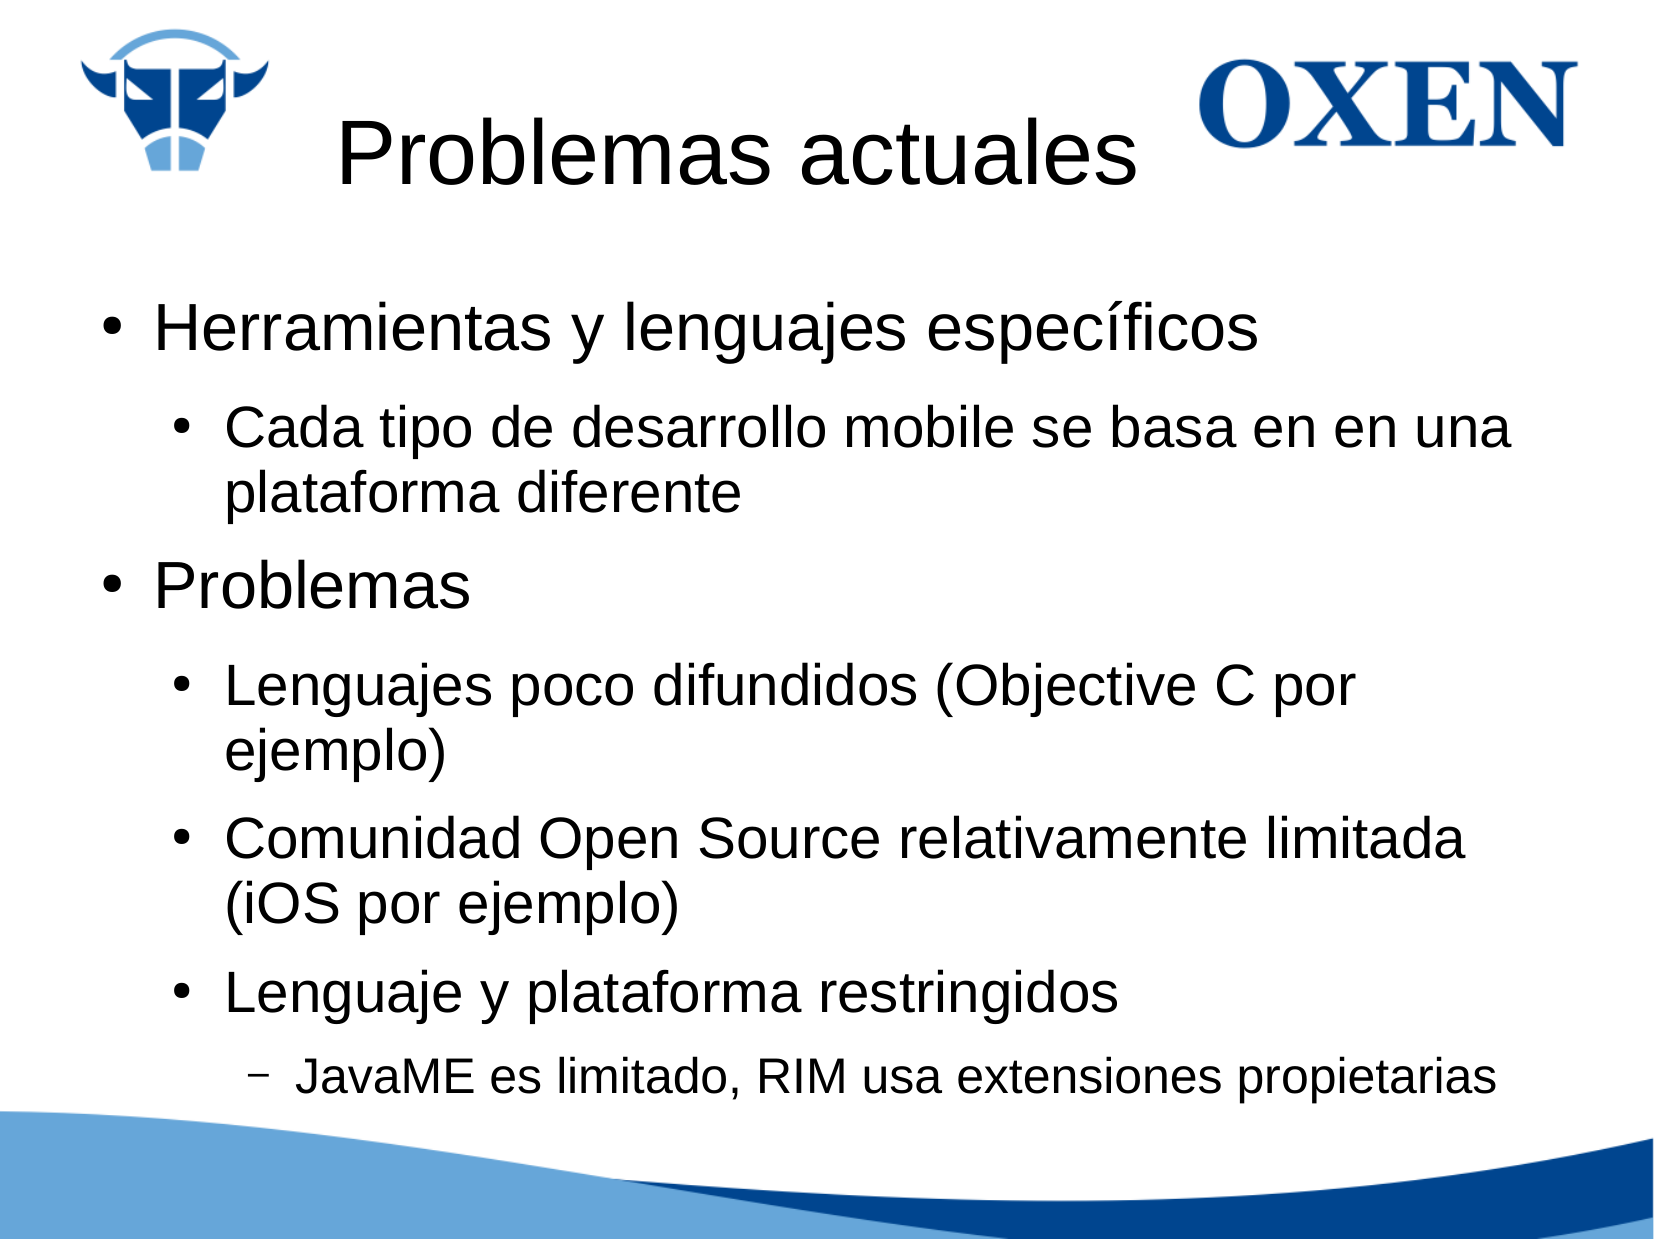

# Problemas actuales
Herramientas y lenguajes específicos
Cada tipo de desarrollo mobile se basa en en una plataforma diferente
Problemas
Lenguajes poco difundidos (Objective C por ejemplo)
Comunidad Open Source relativamente limitada (iOS por ejemplo)
Lenguaje y plataforma restringidos
JavaME es limitado, RIM usa extensiones propietarias